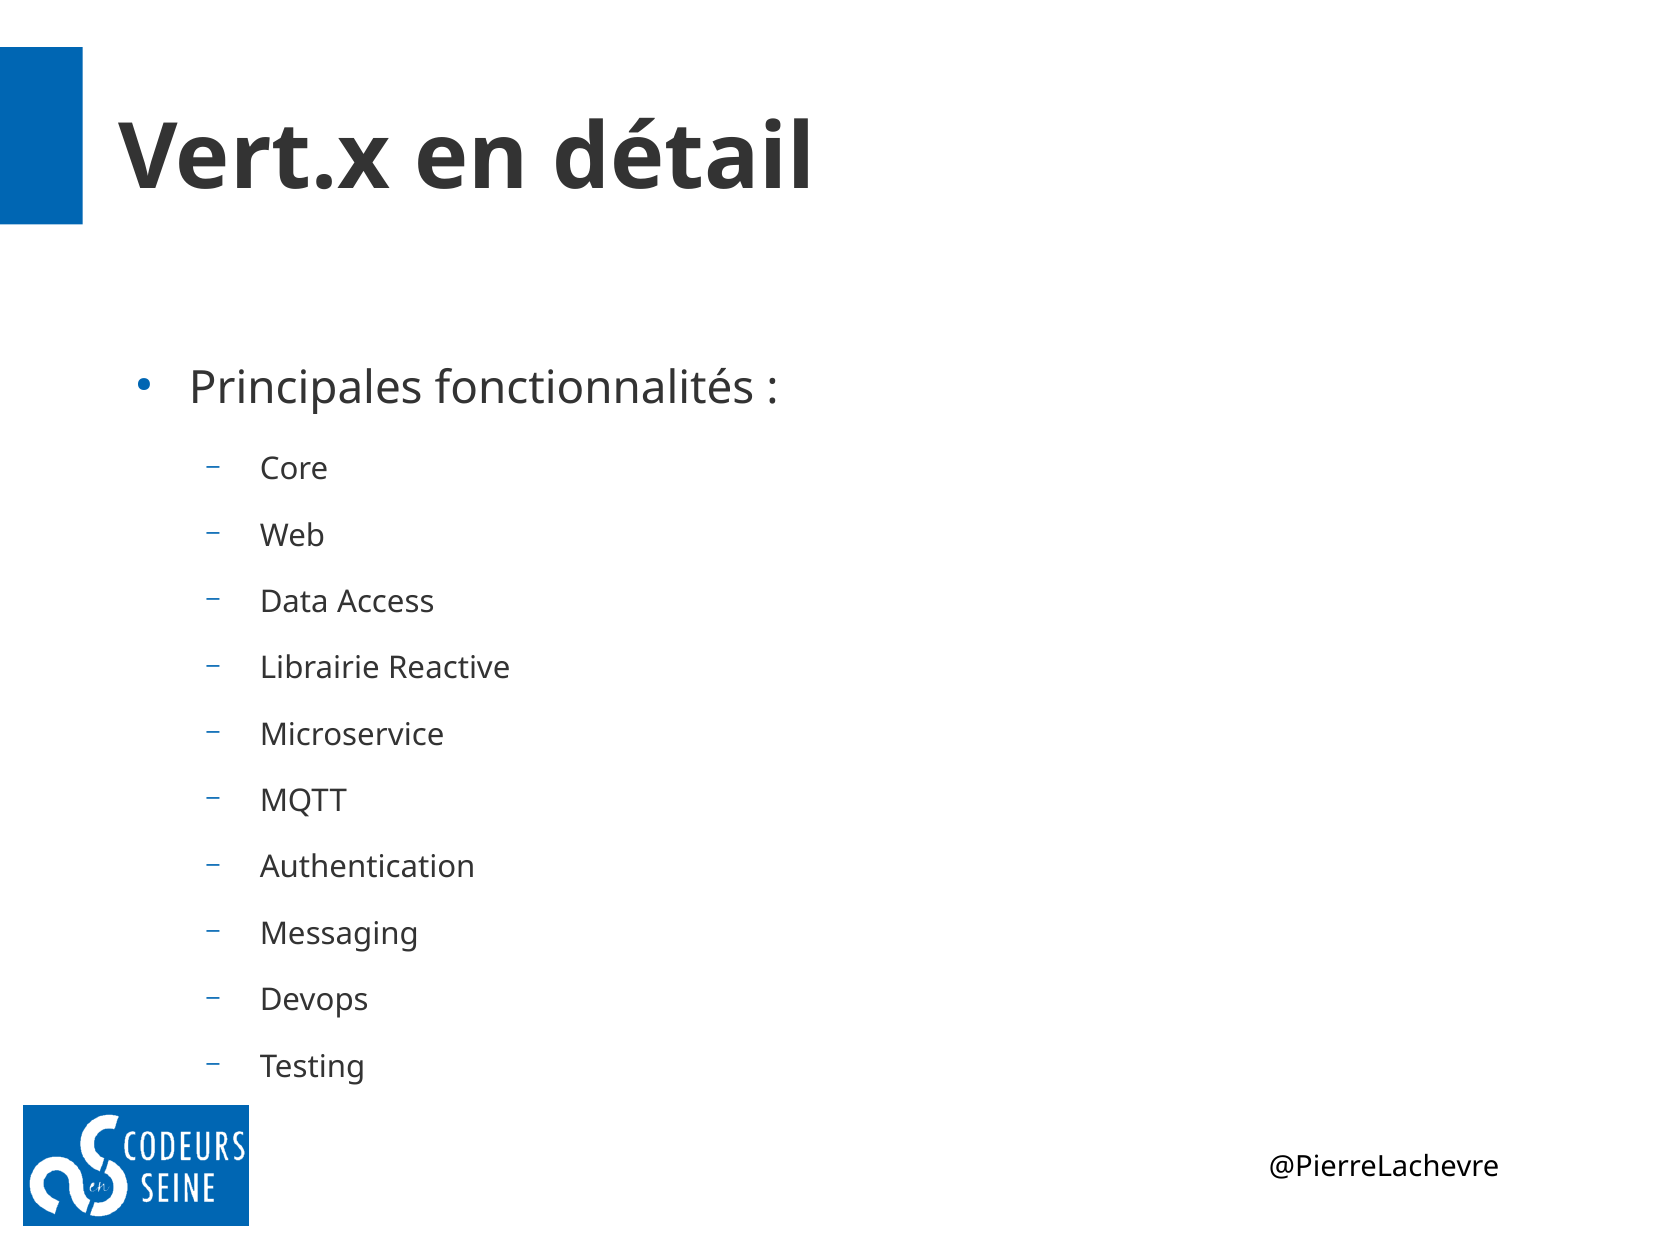

# Vert.x en détail
Principales fonctionnalités :
Core
Web
Data Access
Librairie Reactive
Microservice
MQTT
Authentication
Messaging
Devops
Testing